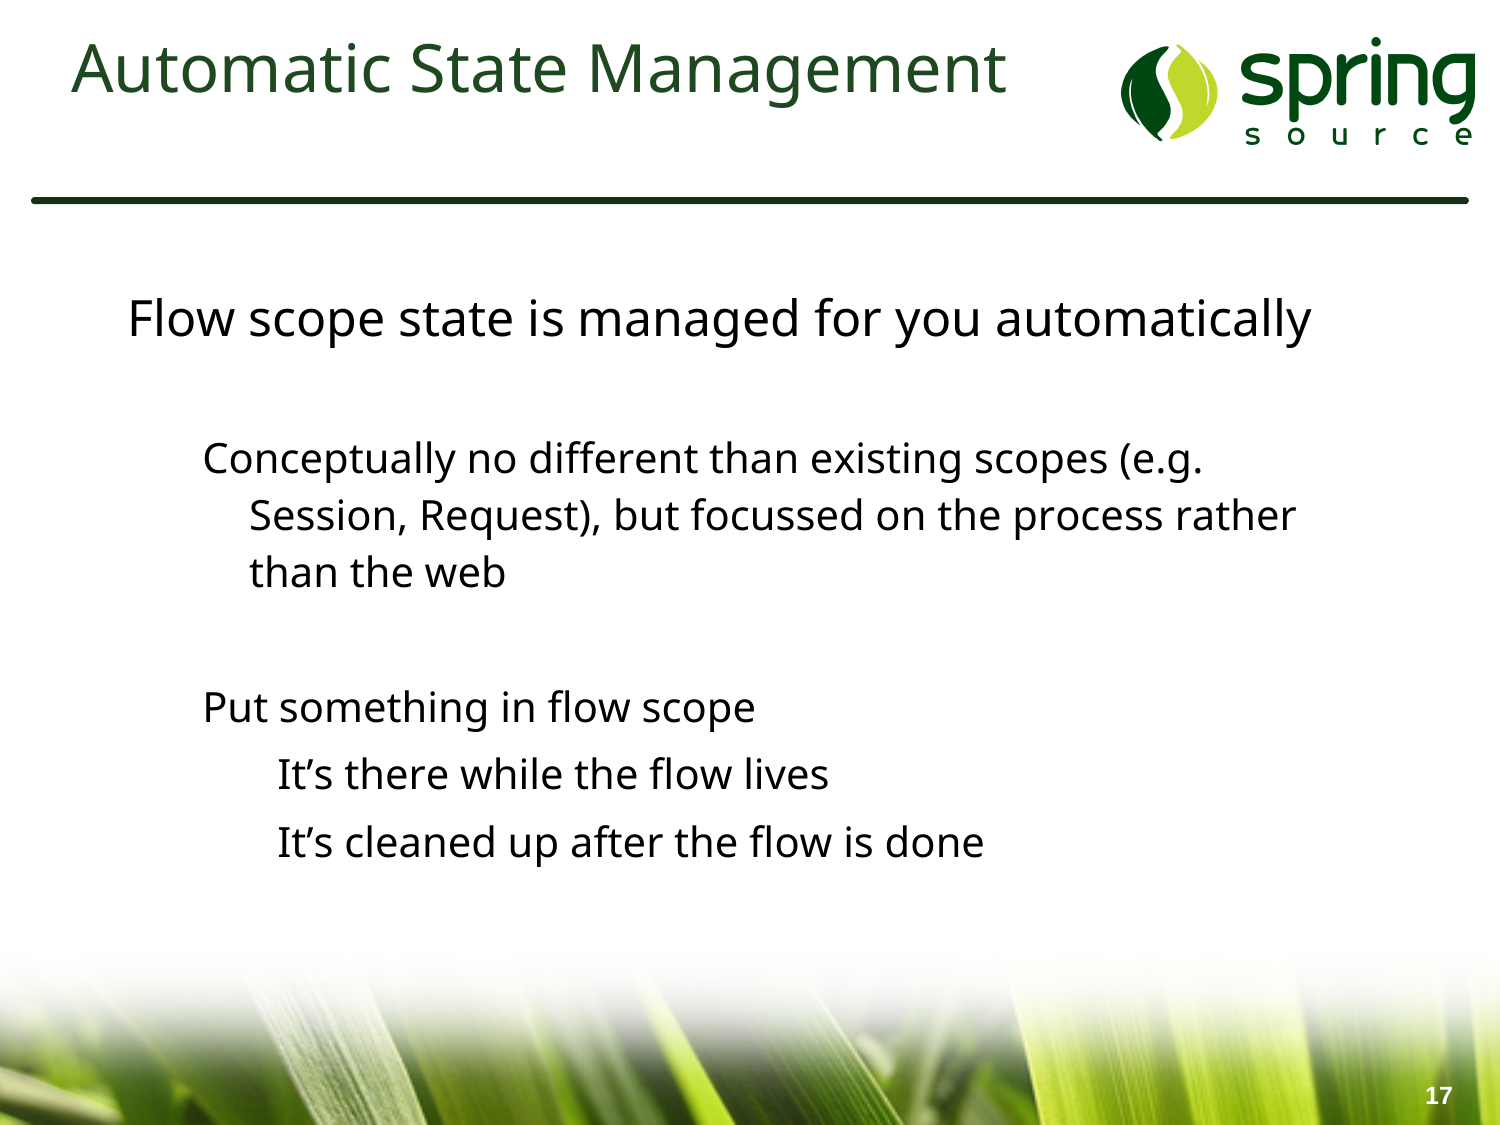

# Automatic State Management
Flow scope state is managed for you automatically
Conceptually no different than existing scopes (e.g. Session, Request), but focussed on the process rather than the web
Put something in flow scope
It’s there while the flow lives
It’s cleaned up after the flow is done